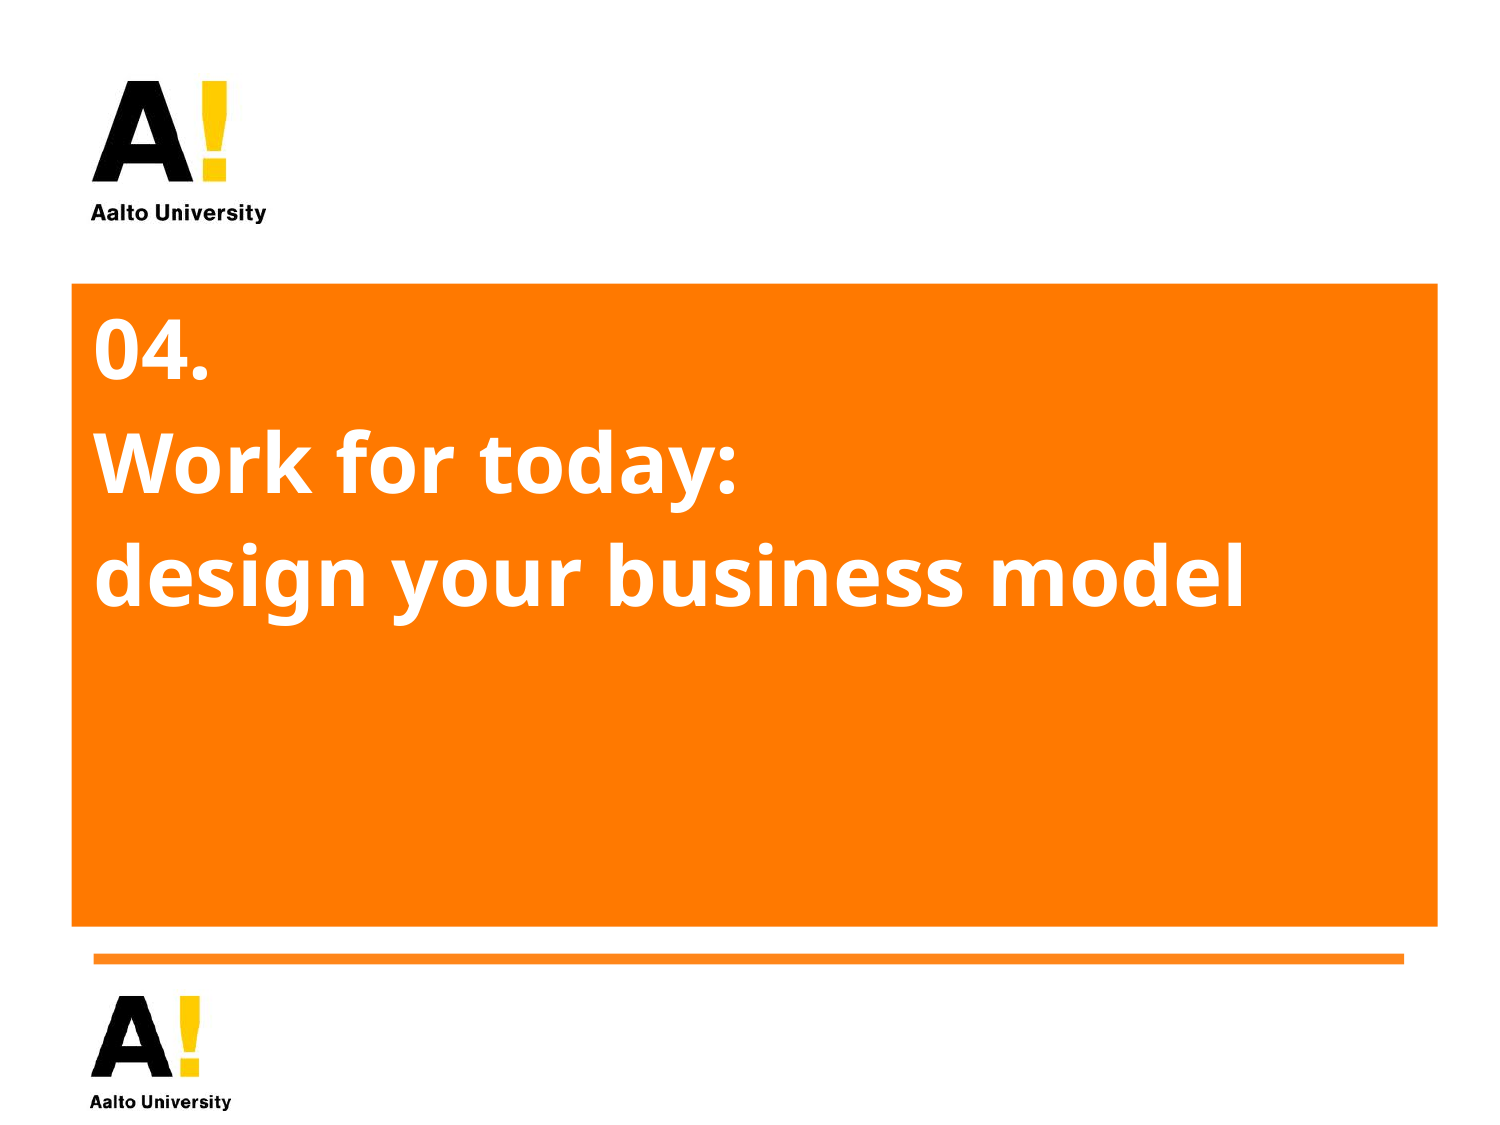

#
04.
Work for today:
design your business model